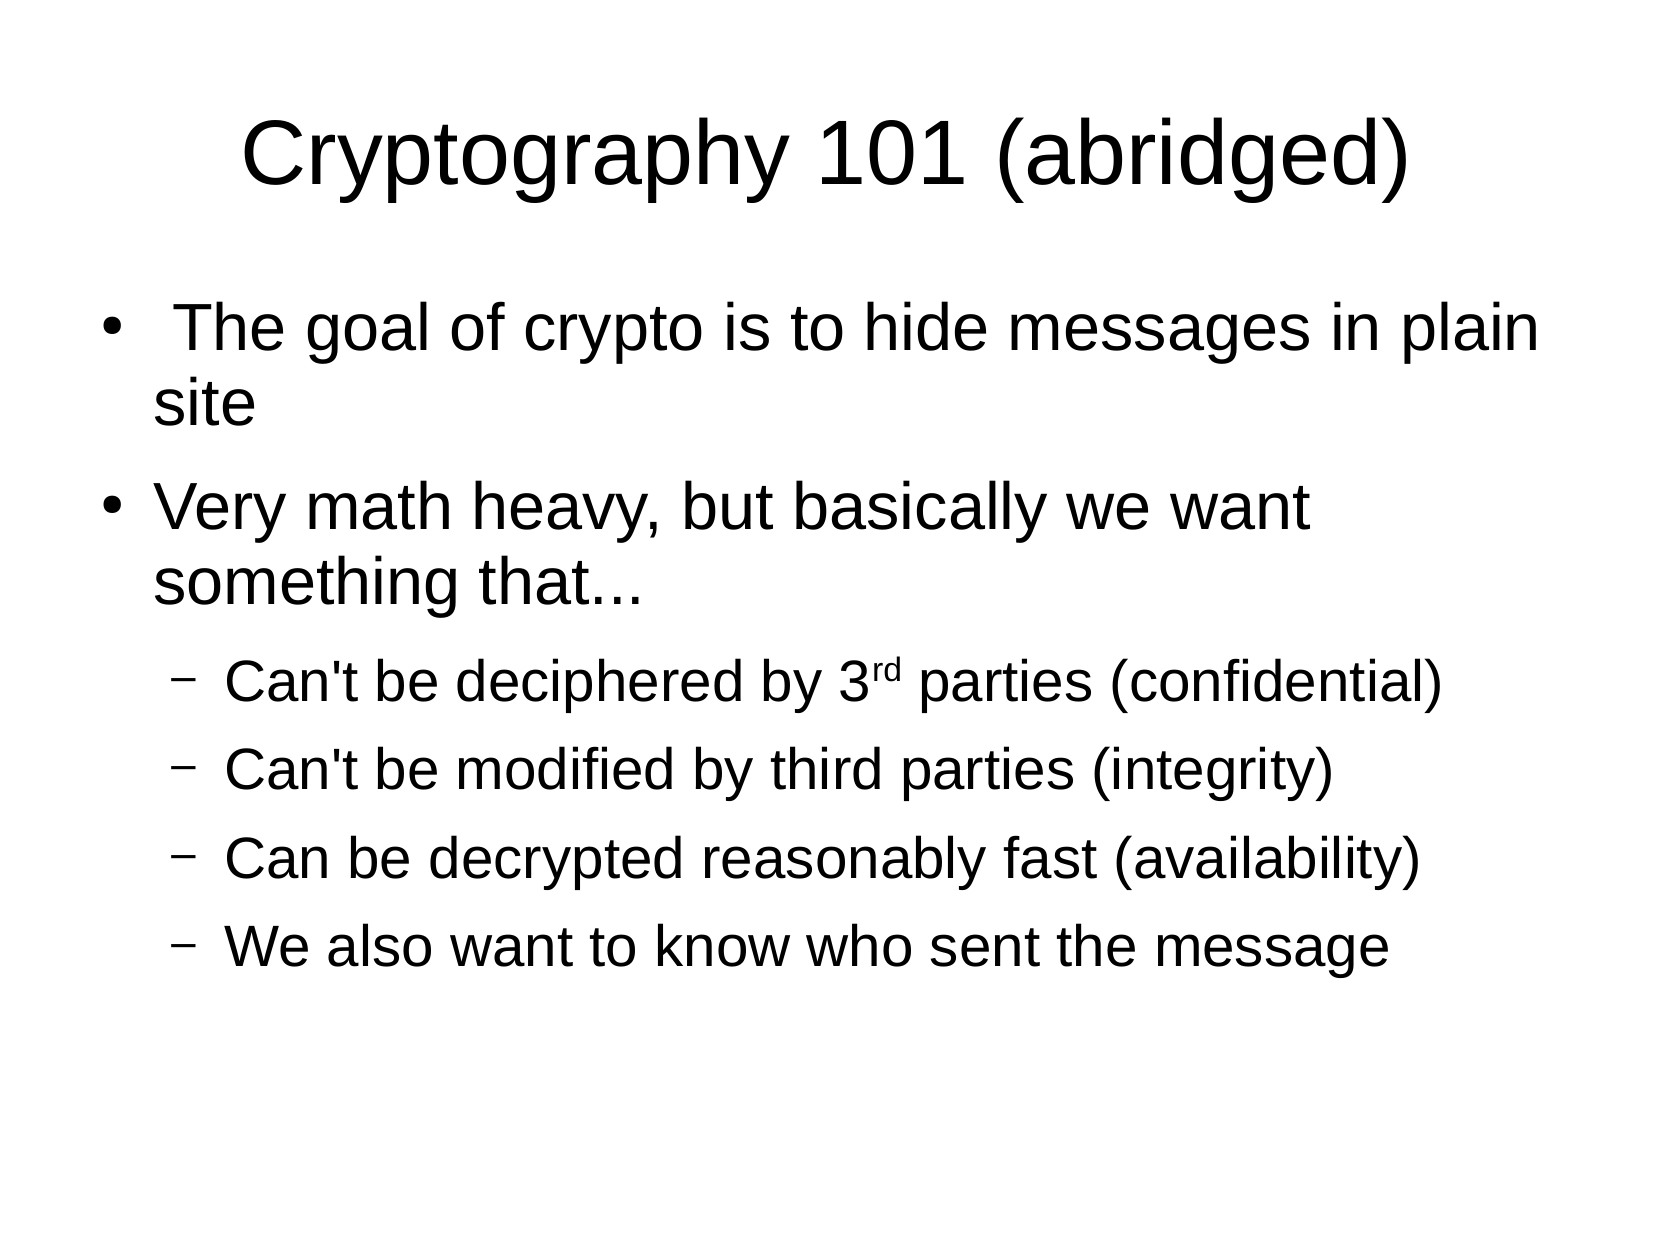

# Cryptography 101 (abridged)
 The goal of crypto is to hide messages in plain site
Very math heavy, but basically we want something that...
Can't be deciphered by 3rd parties (confidential)
Can't be modified by third parties (integrity)
Can be decrypted reasonably fast (availability)
We also want to know who sent the message